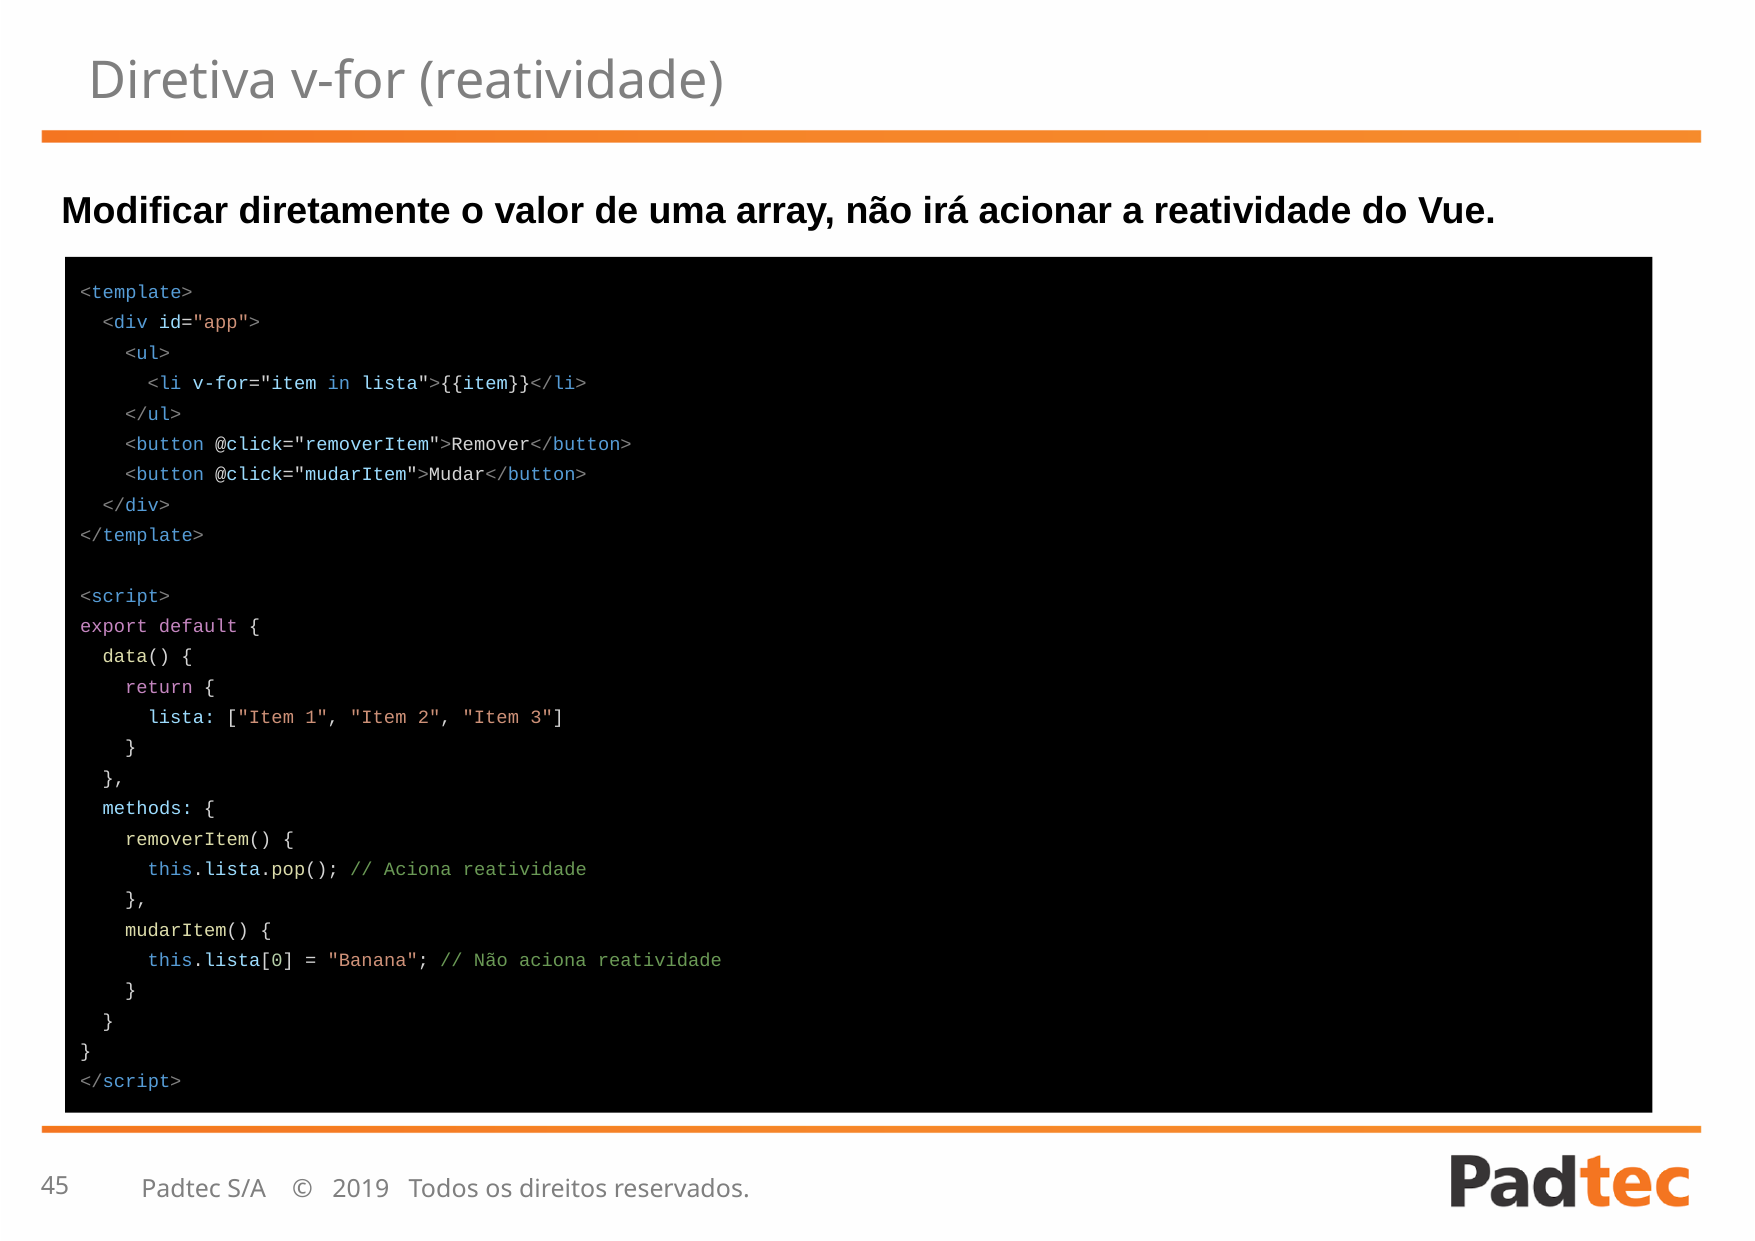

# Diretiva v-for (reatividade)
Modificar diretamente o valor de uma array, não irá acionar a reatividade do Vue.
<template>
 <div id="app">
 <ul>
 <li v-for="item in lista">{{item}}</li>
 </ul>
 <button @click="removerItem">Remover</button>
 <button @click="mudarItem">Mudar</button>
 </div>
</template>
<script>
export default {
 data() {
 return {
 lista: ["Item 1", "Item 2", "Item 3"]
 }
 },
 methods: {
 removerItem() {
 this.lista.pop(); // Aciona reatividade
 },
 mudarItem() {
 this.lista[0] = "Banana"; // Não aciona reatividade
 }
 }
}
</script>